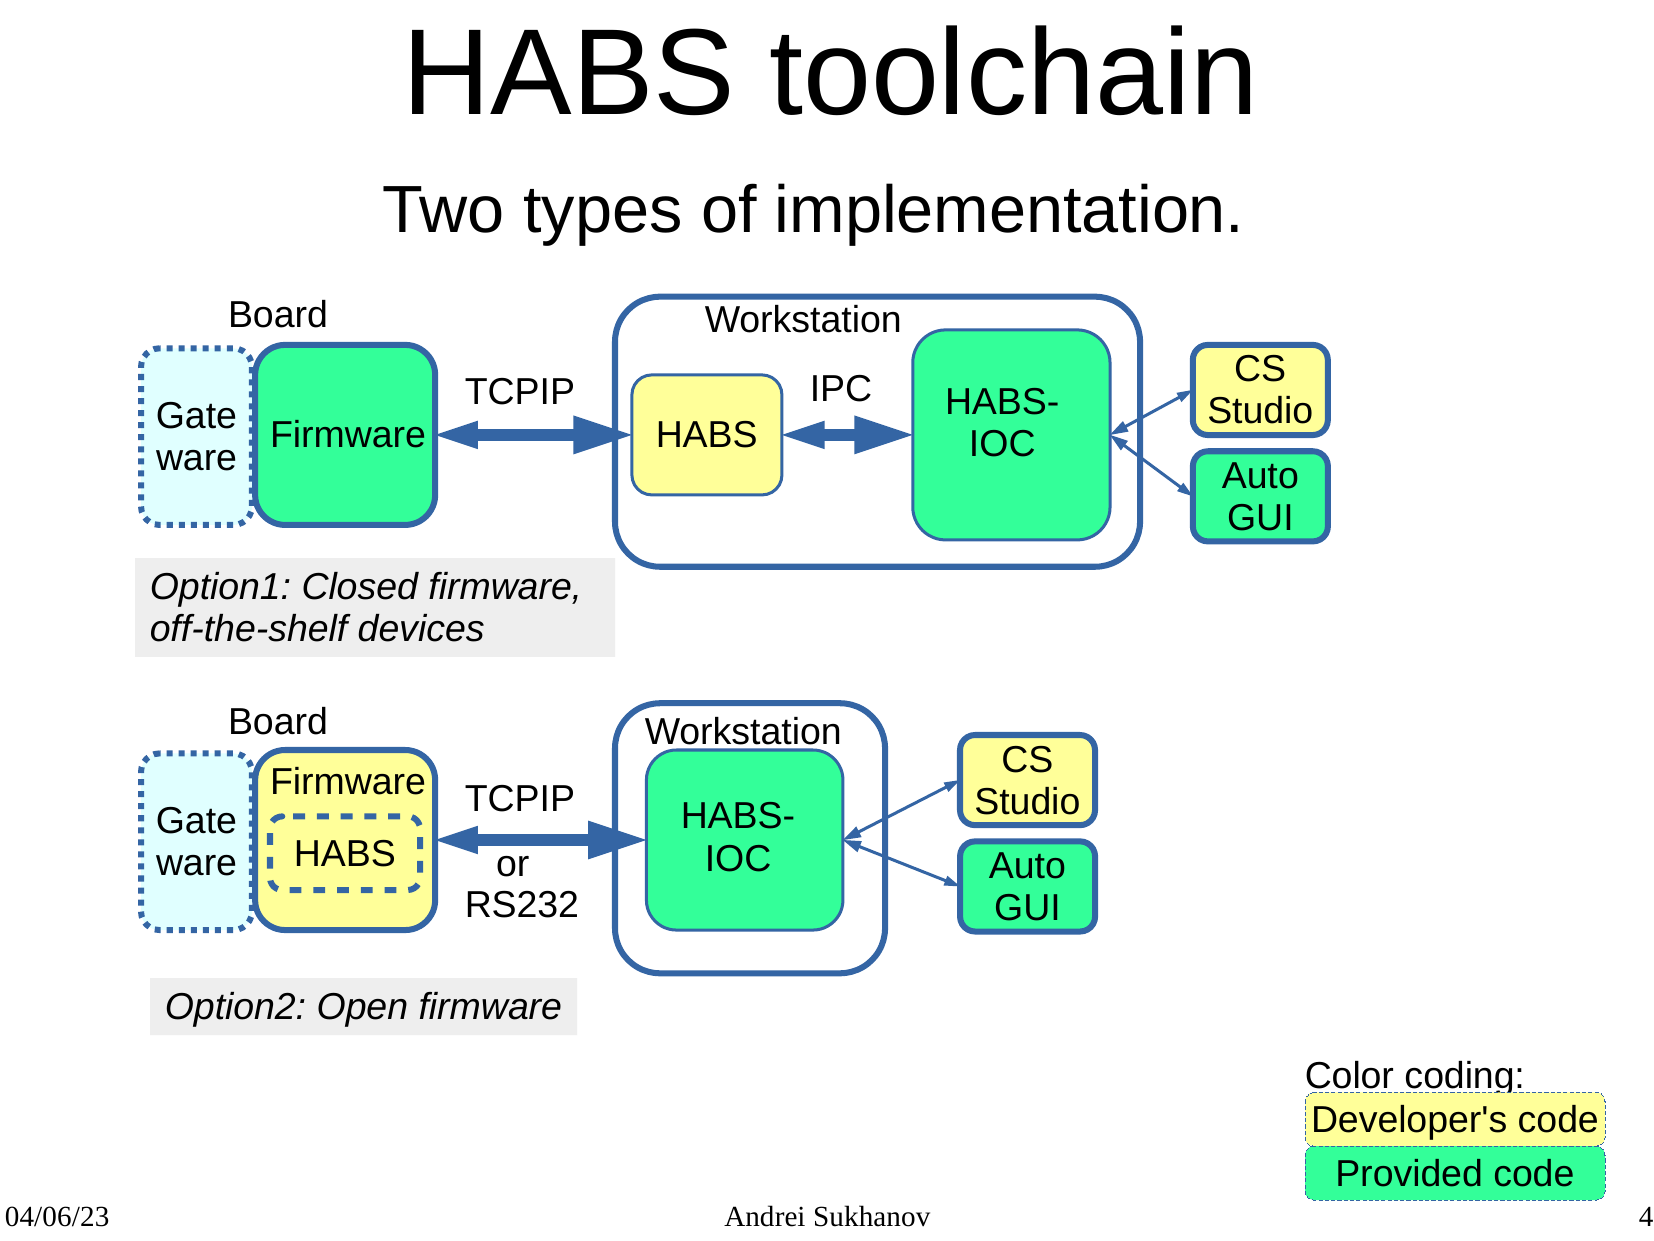

# HABS toolchain
Two types of implementation.
Board
Workstation
CS
Studio
Gate
ware
IPC
TCPIP
HABS
HABS-
IOC
Firmware
Auto
GUI
Option1: Closed firmware,
off-the-shelf devices
Board
Workstation
CS
Studio
Gate
ware
Firmware
TCPIP
HABS-
IOC
HABS
 or
RS232
Auto
GUI
Option2: Open firmware
Color coding:
Developer's code
Provided code
04/06/23
Andrei Sukhanov
4